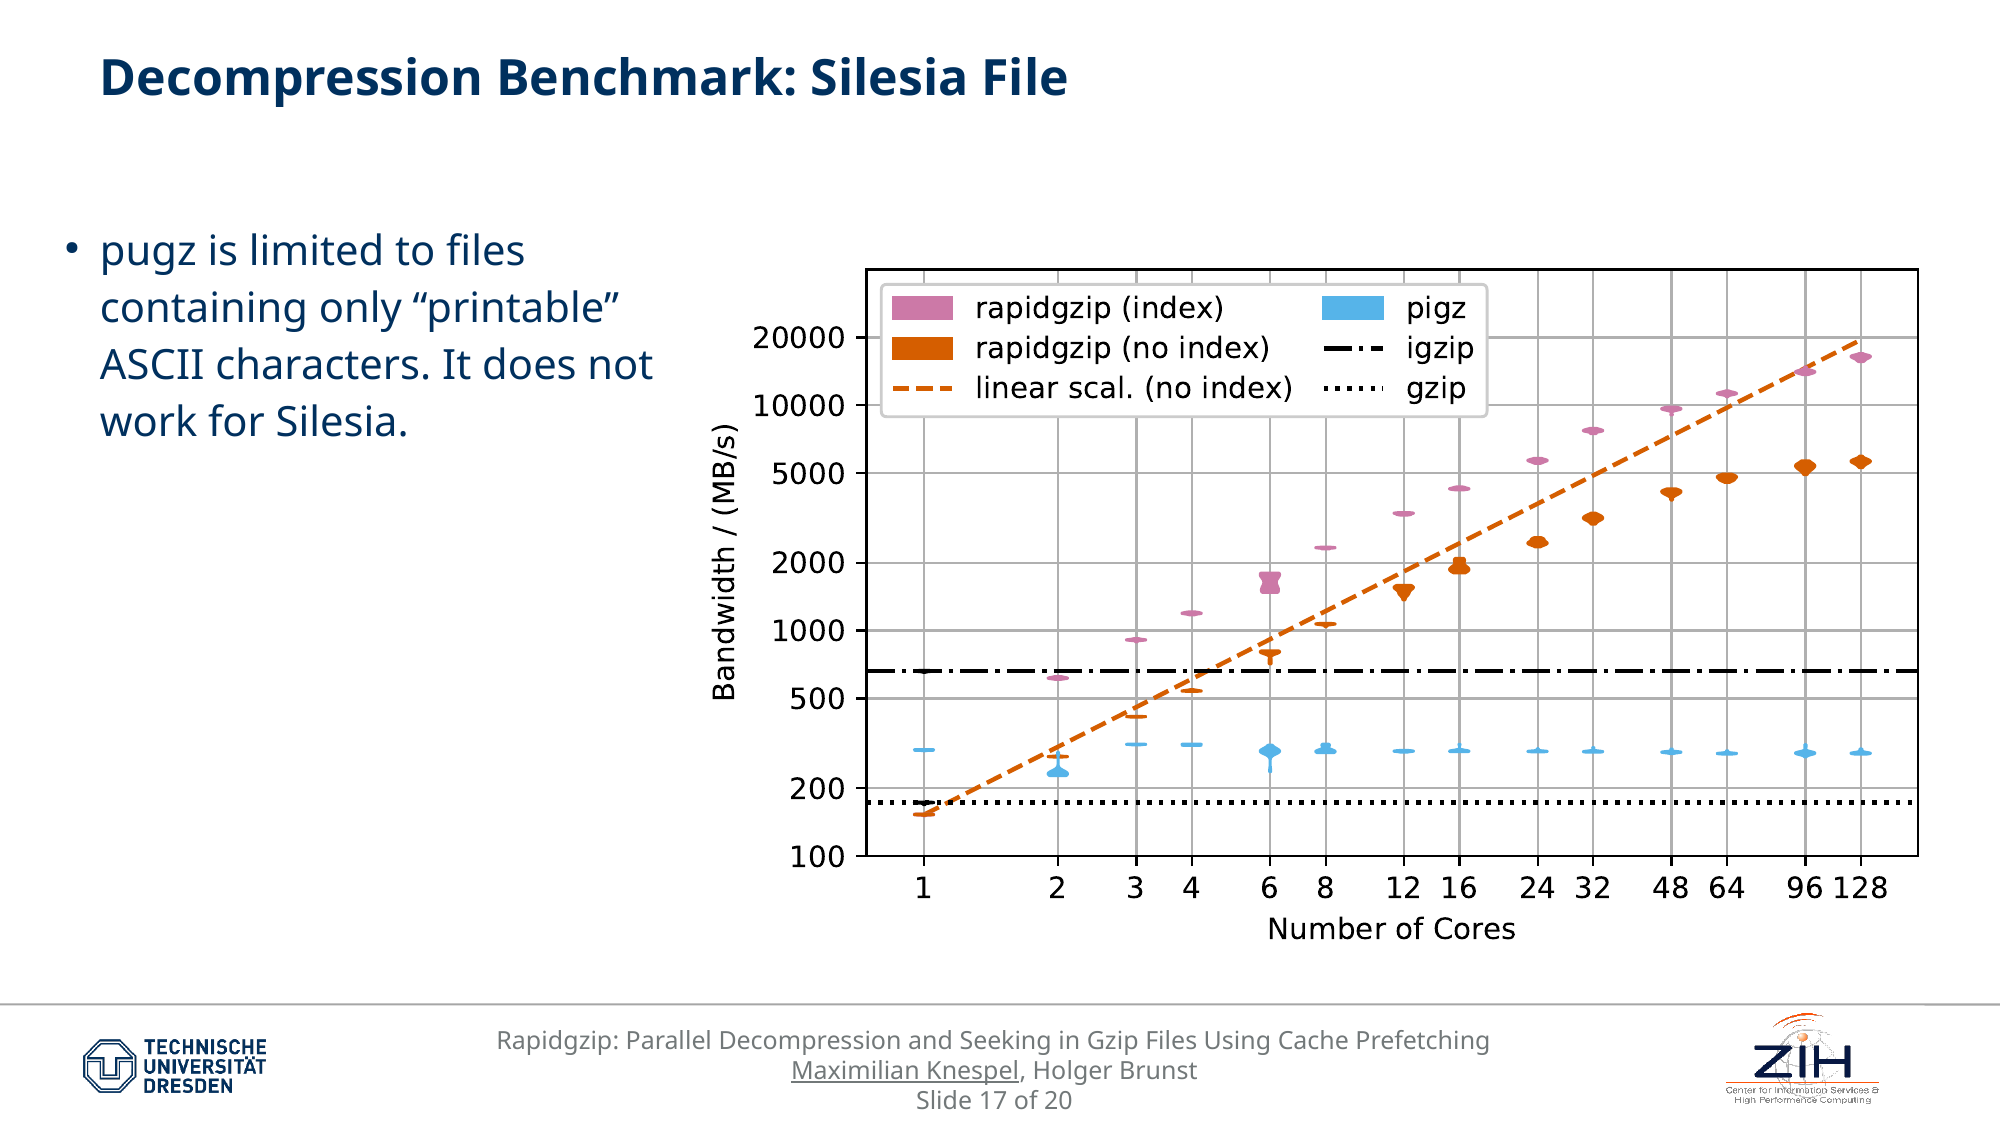

# Decompression Benchmark: Silesia File
pugz is limited to files containing only “printable” ASCII characters. It does not work for Silesia.